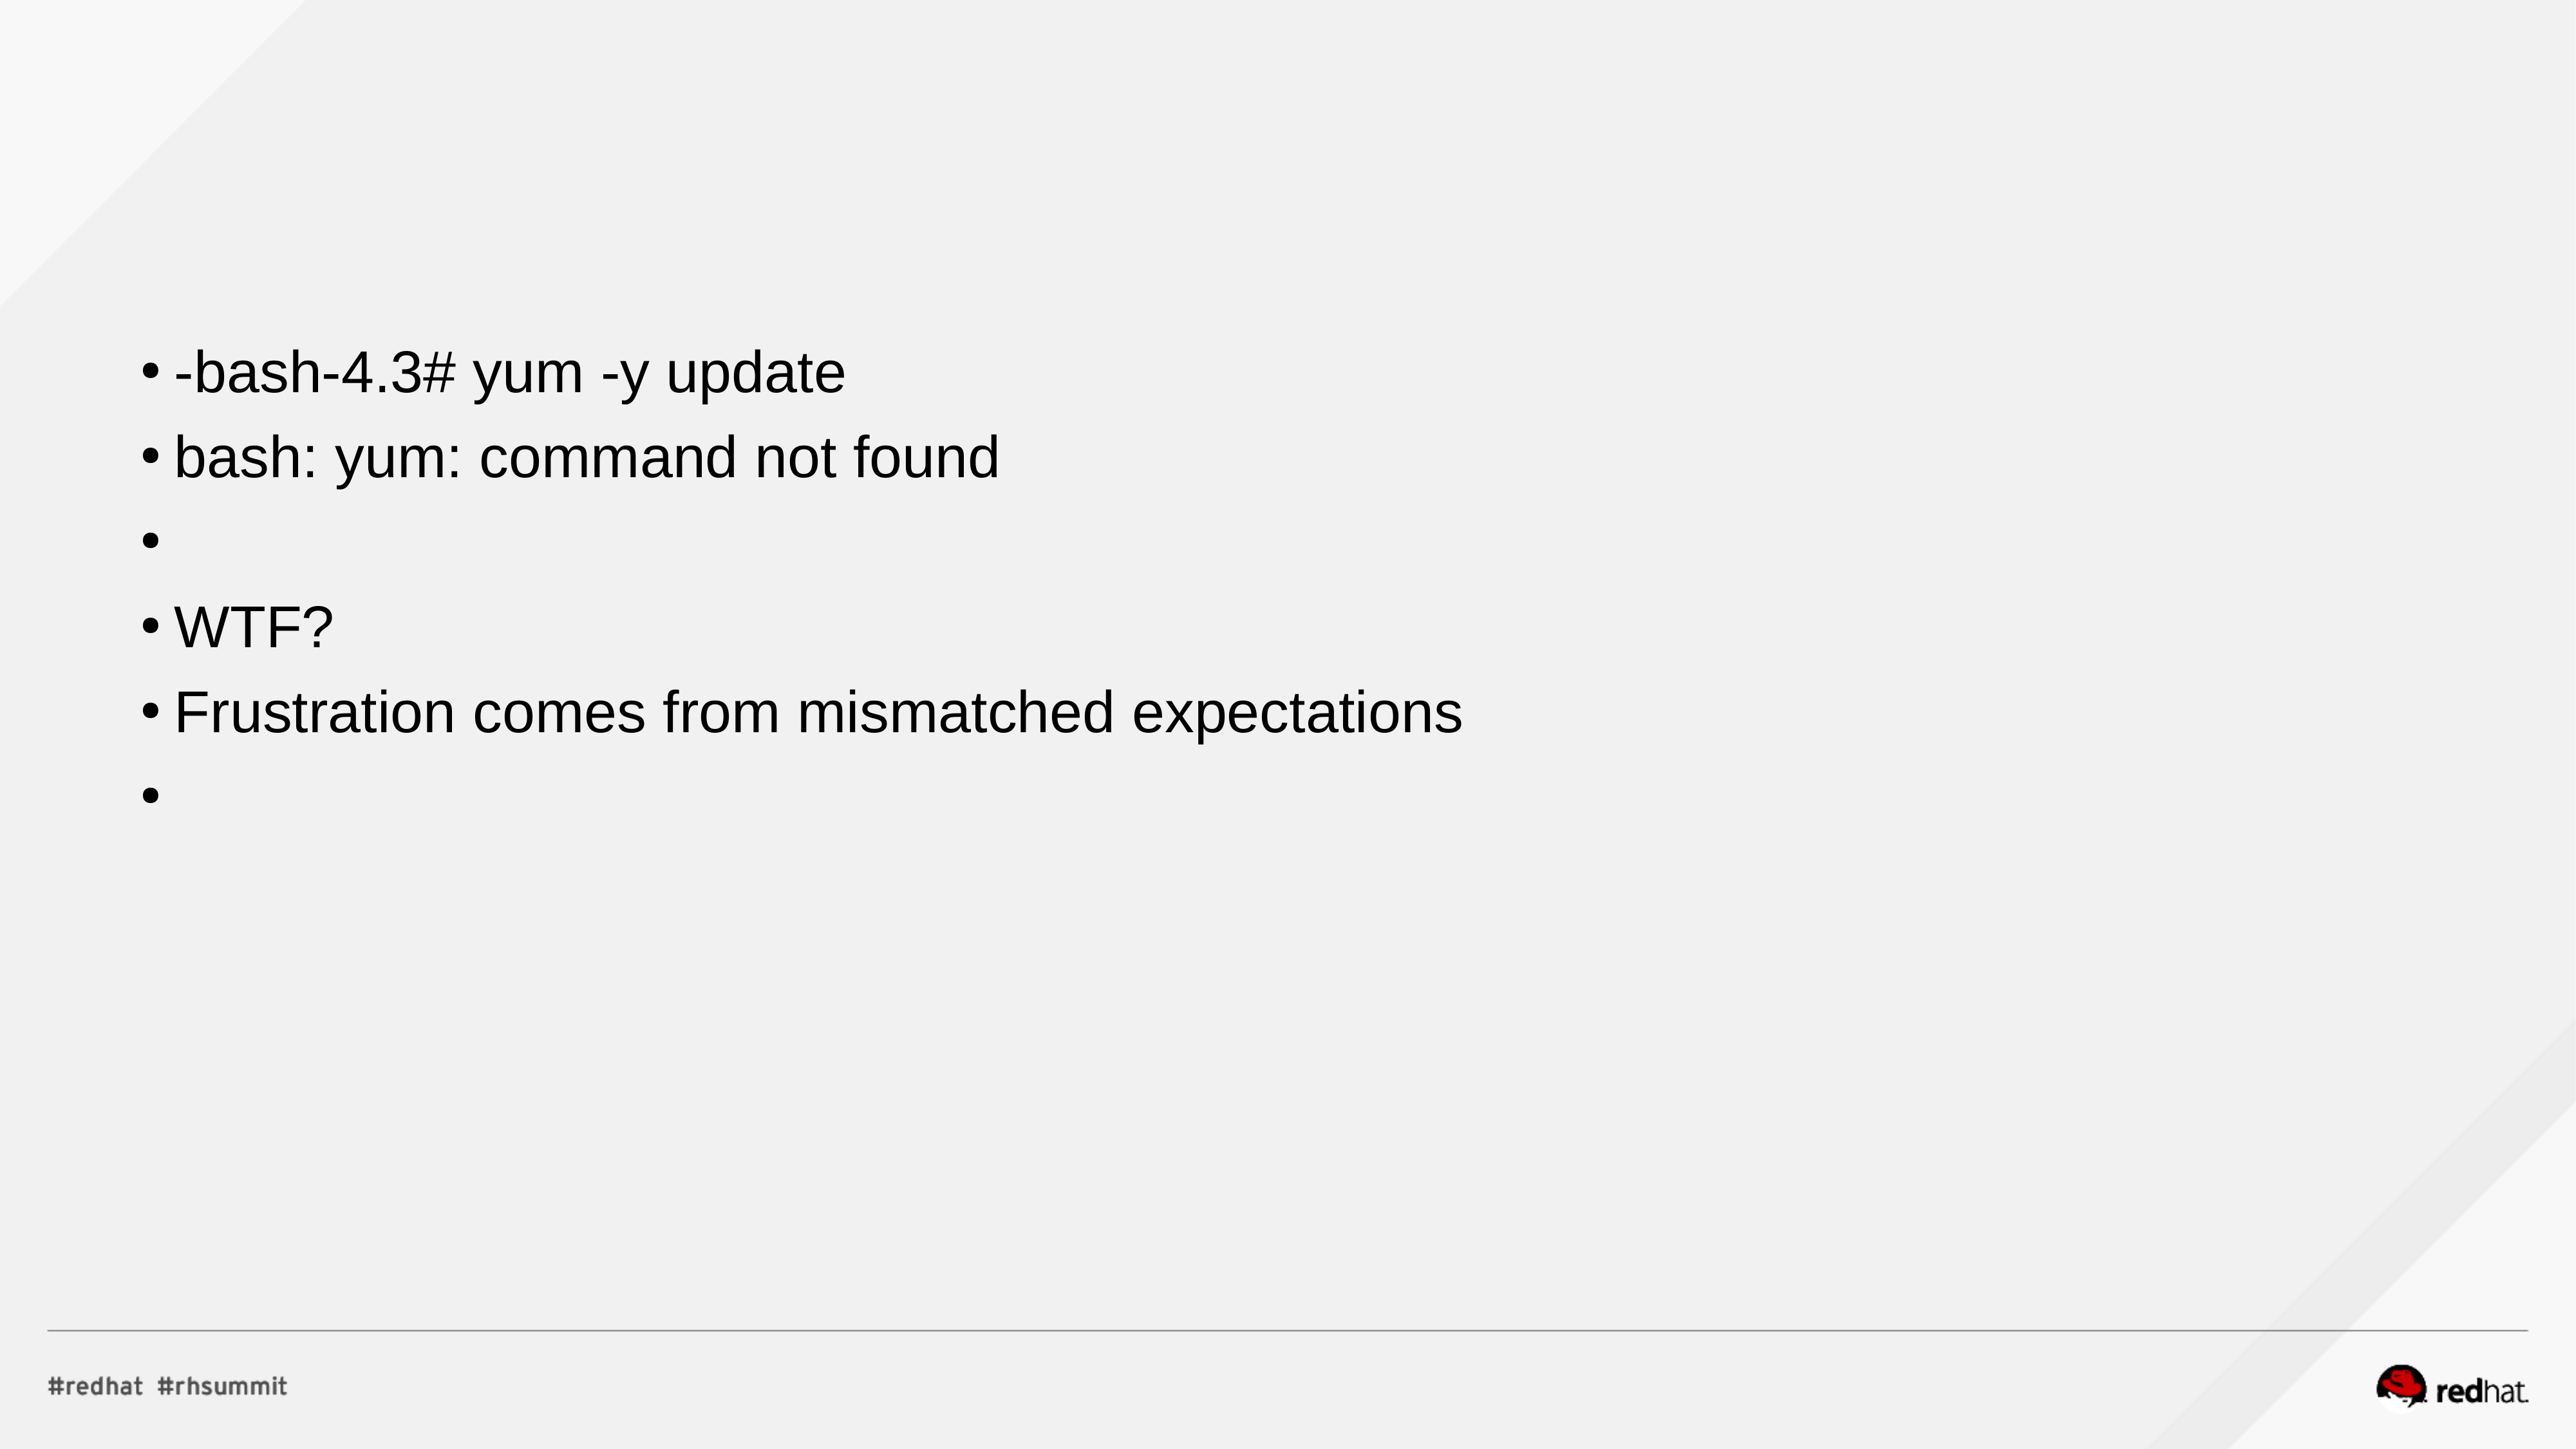

#
-bash-4.3# yum -y update
bash: yum: command not found
WTF?
Frustration comes from mismatched expectations